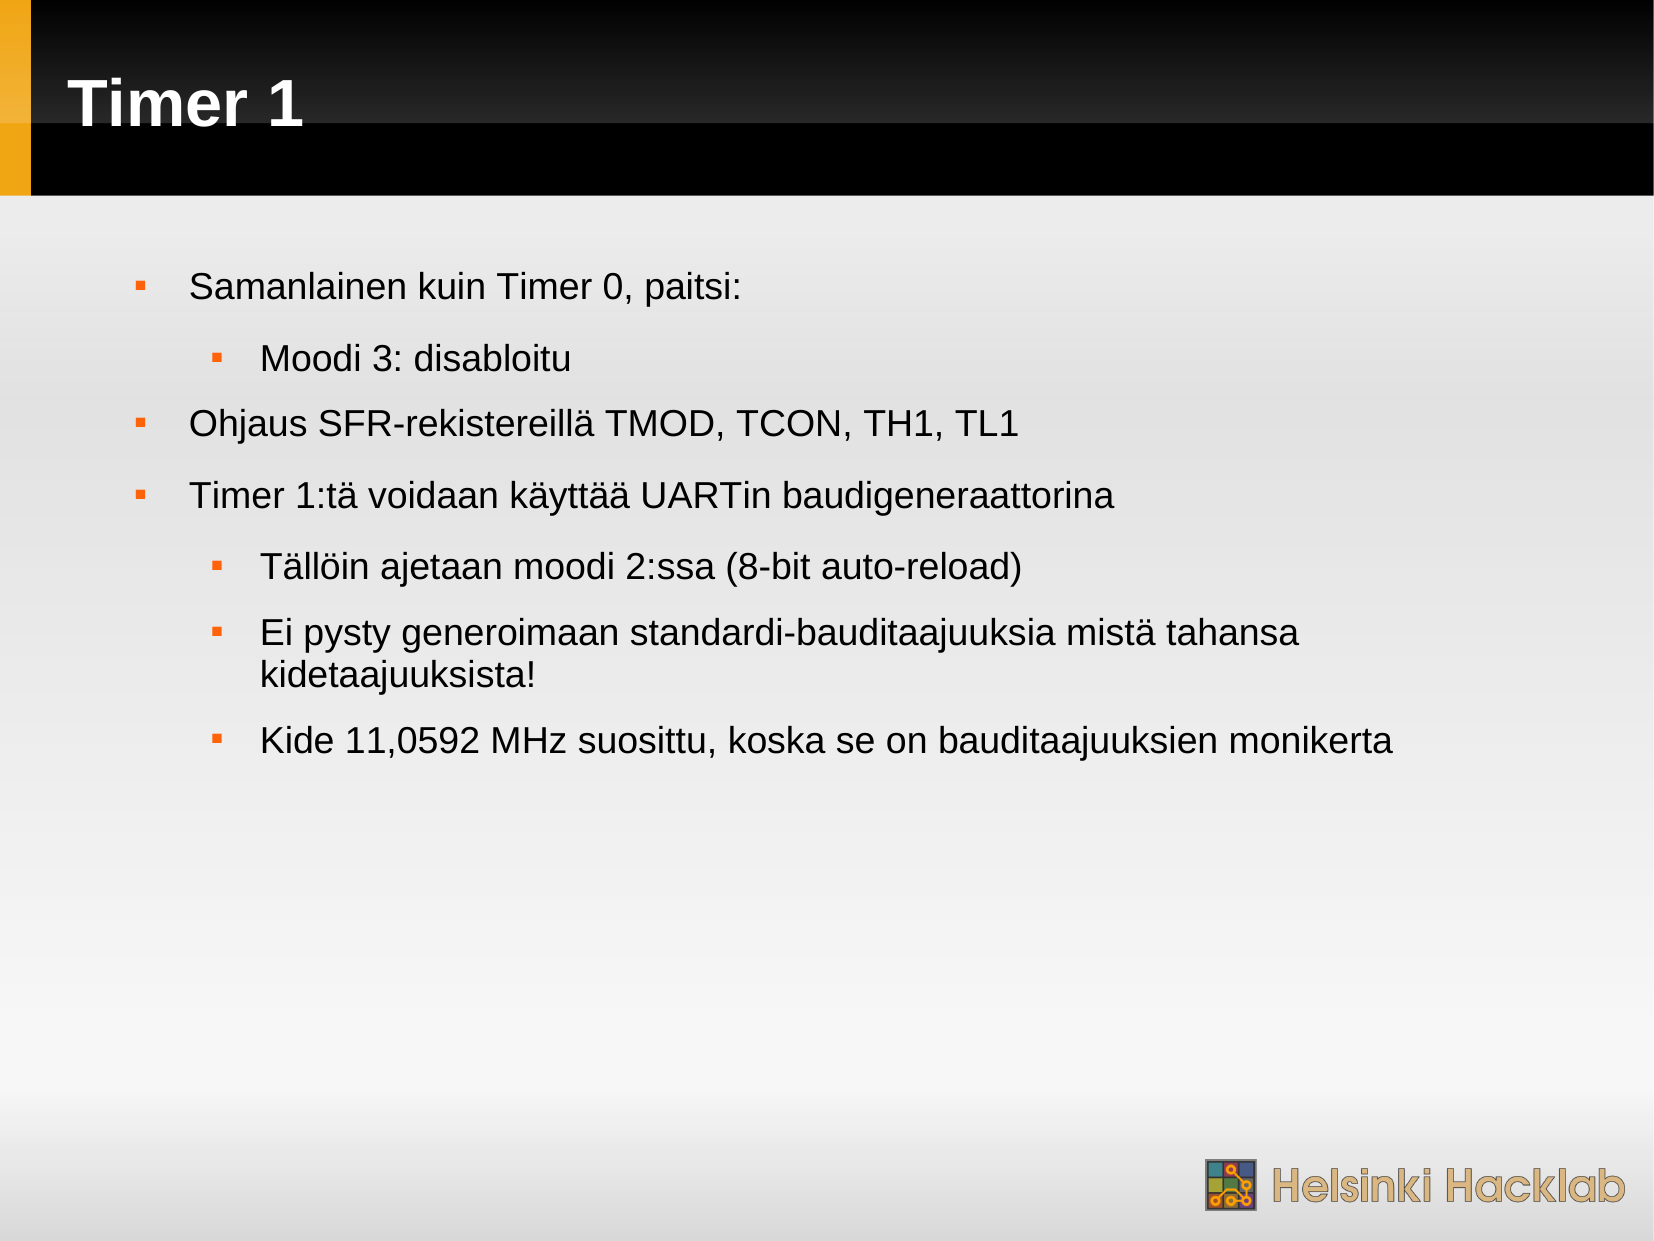

# Timer 1
Samanlainen kuin Timer 0, paitsi:
Moodi 3: disabloitu
Ohjaus SFR-rekistereillä TMOD, TCON, TH1, TL1
Timer 1:tä voidaan käyttää UARTin baudigeneraattorina
Tällöin ajetaan moodi 2:ssa (8-bit auto-reload)
Ei pysty generoimaan standardi-bauditaajuuksia mistä tahansa kidetaajuuksista!
Kide 11,0592 MHz suosittu, koska se on bauditaajuuksien monikerta